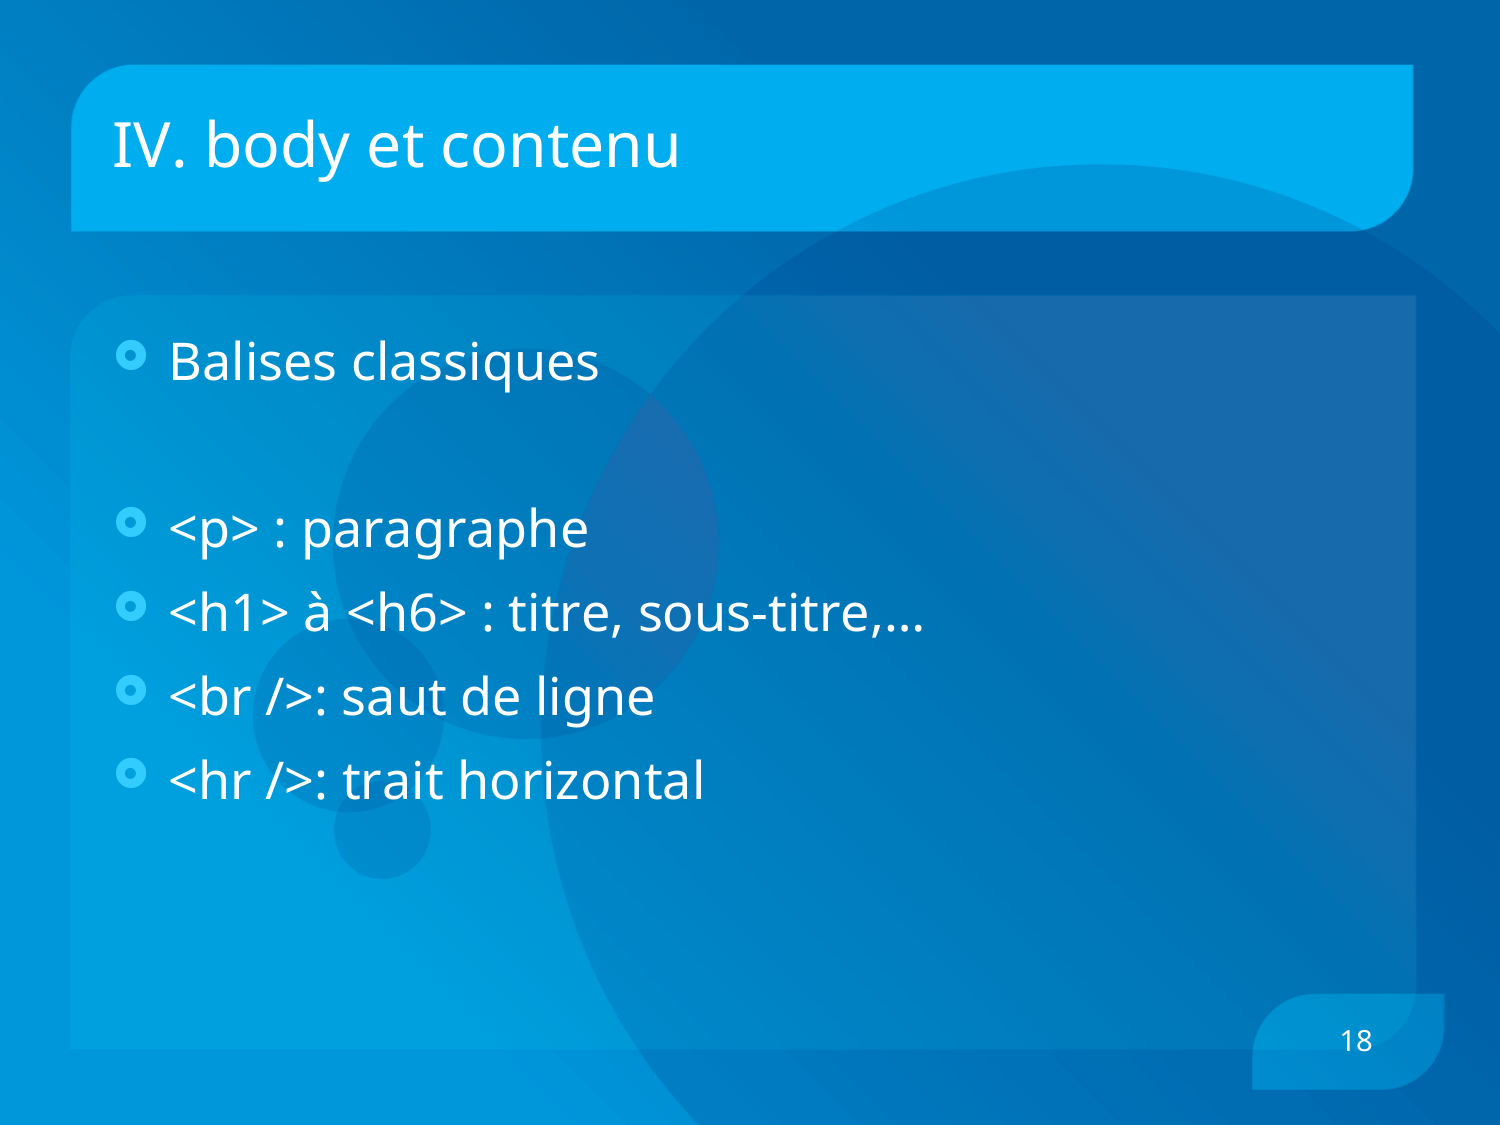

# IV. body et contenu
Balises classiques
<p> : paragraphe
<h1> à <h6> : titre, sous-titre,…
<br />: saut de ligne
<hr />: trait horizontal
18